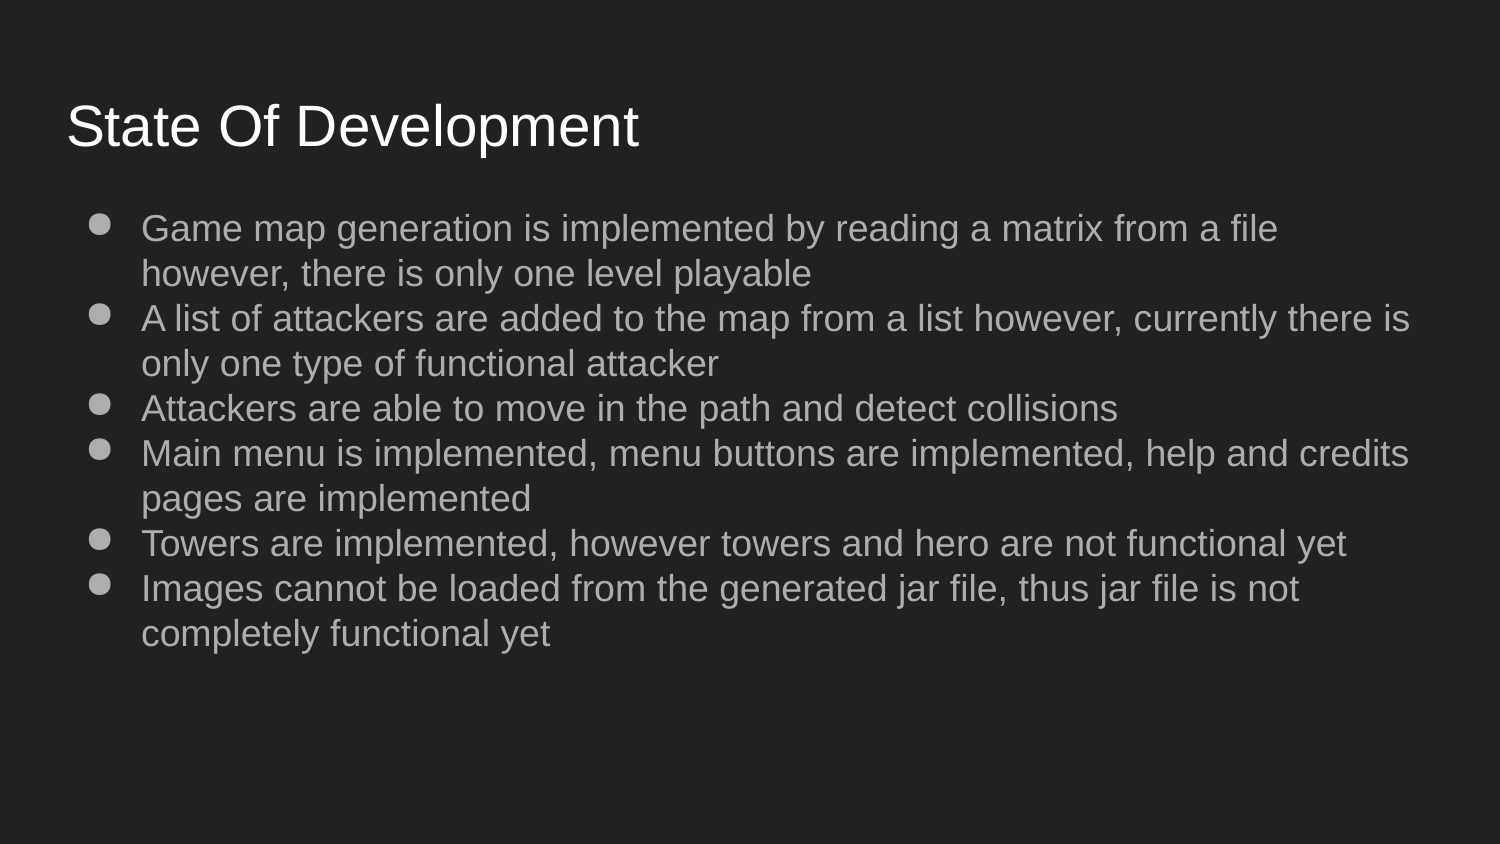

# State Of Development
Game map generation is implemented by reading a matrix from a file however, there is only one level playable
A list of attackers are added to the map from a list however, currently there is only one type of functional attacker
Attackers are able to move in the path and detect collisions
Main menu is implemented, menu buttons are implemented, help and credits pages are implemented
Towers are implemented, however towers and hero are not functional yet
Images cannot be loaded from the generated jar file, thus jar file is not completely functional yet